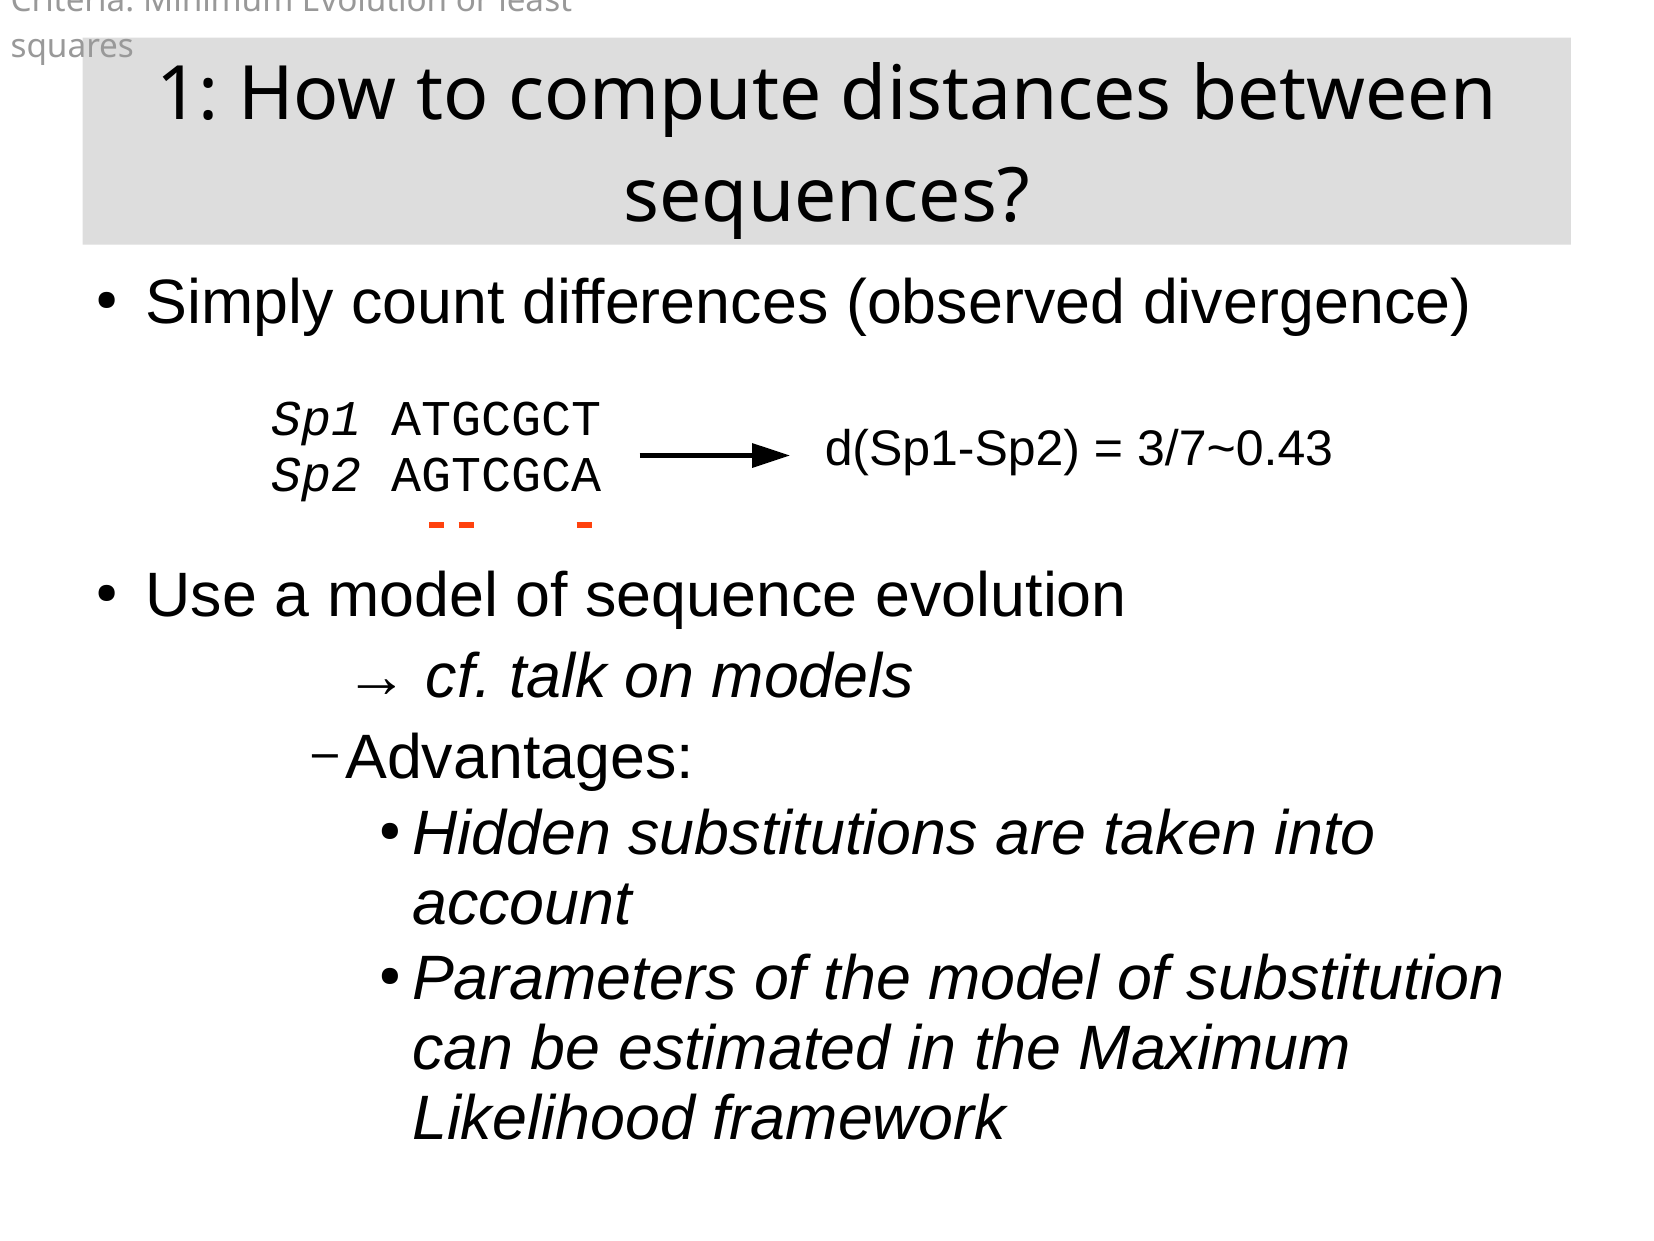

Criteria: Minimum Evolution or least squares
# 1: How to compute distances between sequences?
Simply count differences (observed divergence)
Use a model of sequence evolution
→ cf. talk on models
Advantages:
Hidden substitutions are taken into account
Parameters of the model of substitution can be estimated in the Maximum Likelihood framework
Sp1 ATGCGCT
Sp2 AGTCGCA
d(Sp1-Sp2) = 3/7~0.43